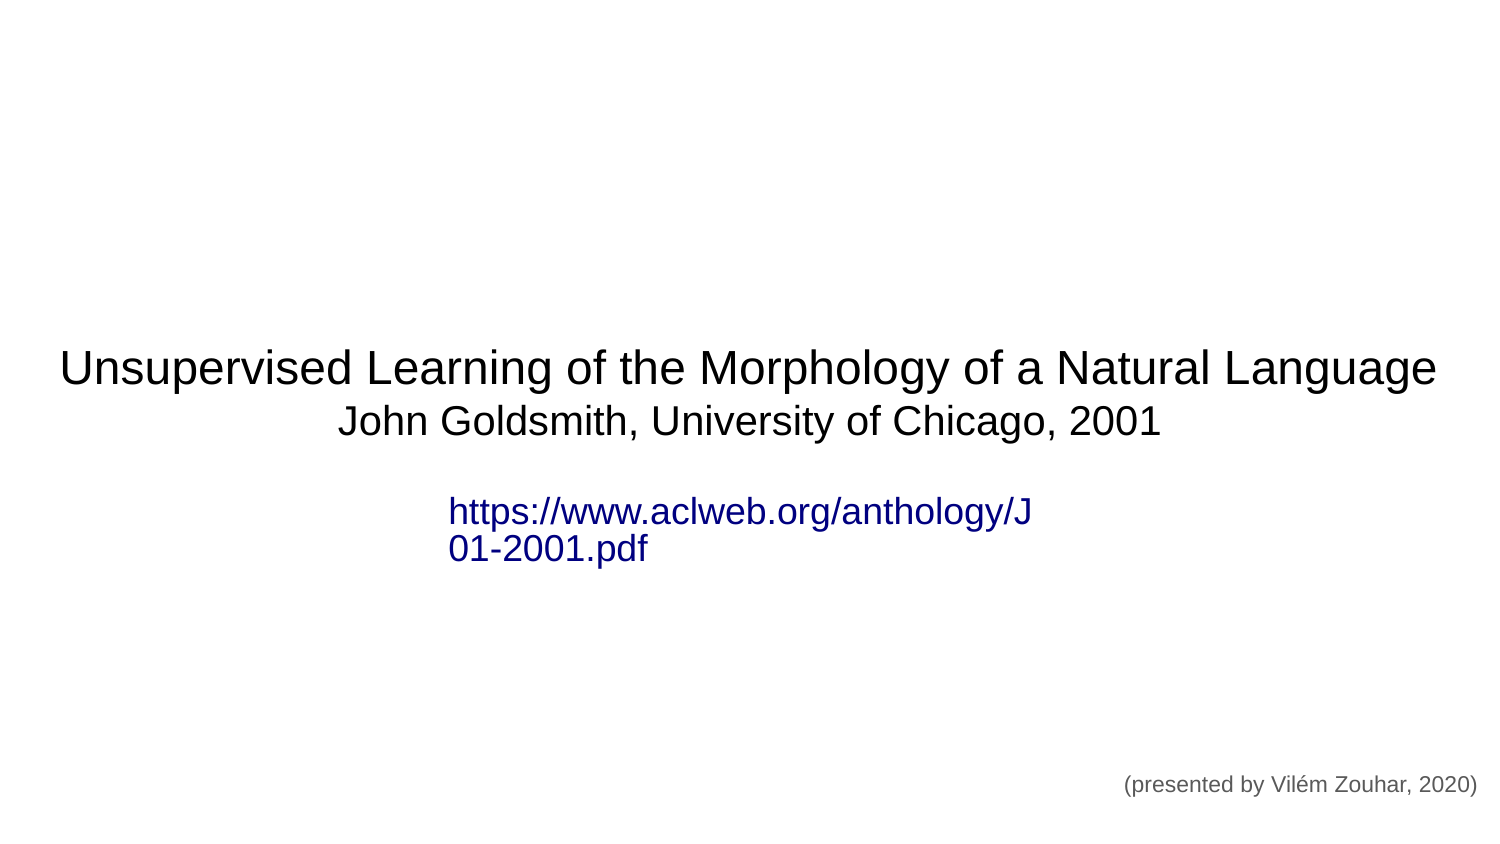

# Unsupervised Learning of the Morphology of a Natural Language John Goldsmith, University of Chicago, 2001
https://www.aclweb.org/anthology/J01-2001.pdf
(presented by Vilém Zouhar, 2020)